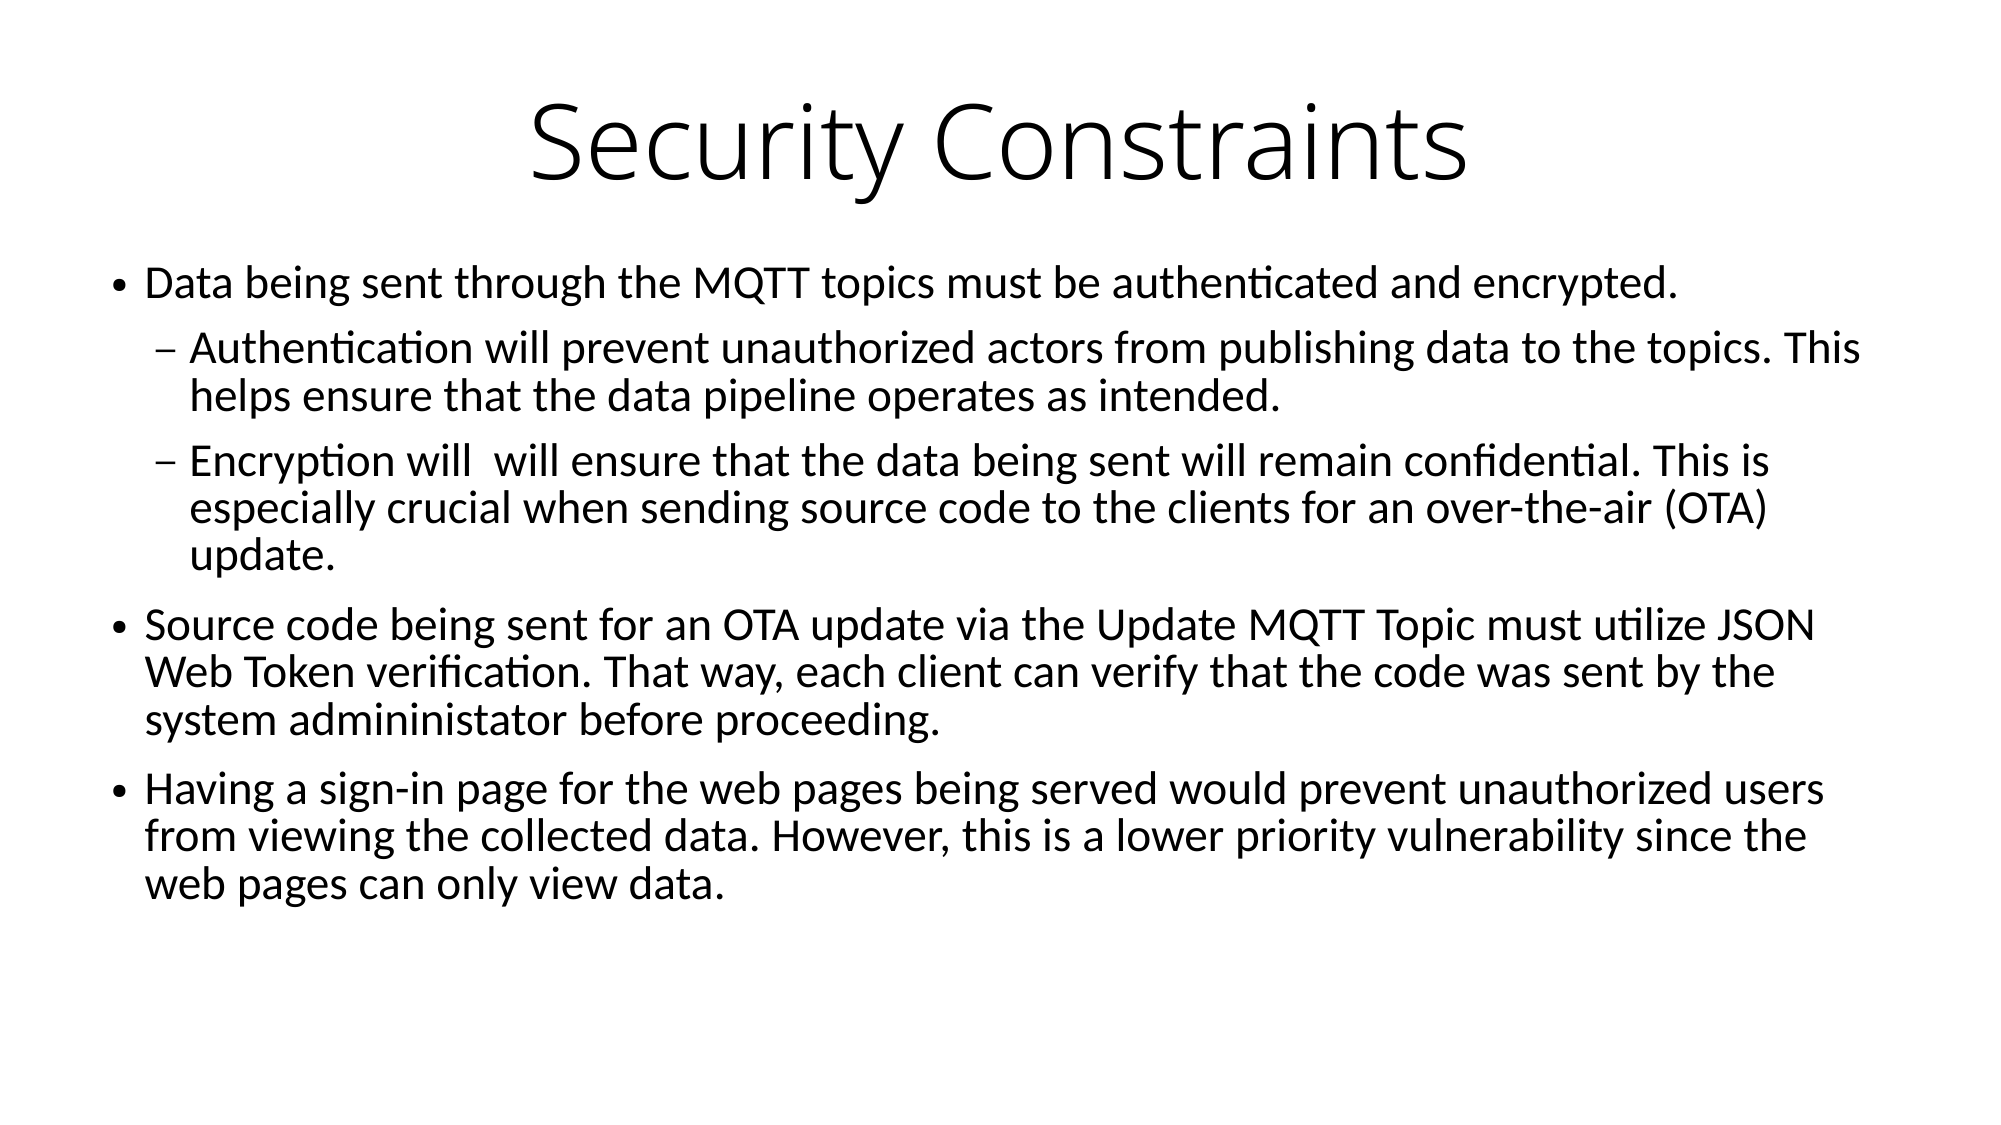

# Security Constraints
Data being sent through the MQTT topics must be authenticated and encrypted.
Authentication will prevent unauthorized actors from publishing data to the topics. This helps ensure that the data pipeline operates as intended.
Encryption will will ensure that the data being sent will remain confidential. This is especially crucial when sending source code to the clients for an over-the-air (OTA) update.
Source code being sent for an OTA update via the Update MQTT Topic must utilize JSON Web Token verification. That way, each client can verify that the code was sent by the system admininistator before proceeding.
Having a sign-in page for the web pages being served would prevent unauthorized users from viewing the collected data. However, this is a lower priority vulnerability since the web pages can only view data.